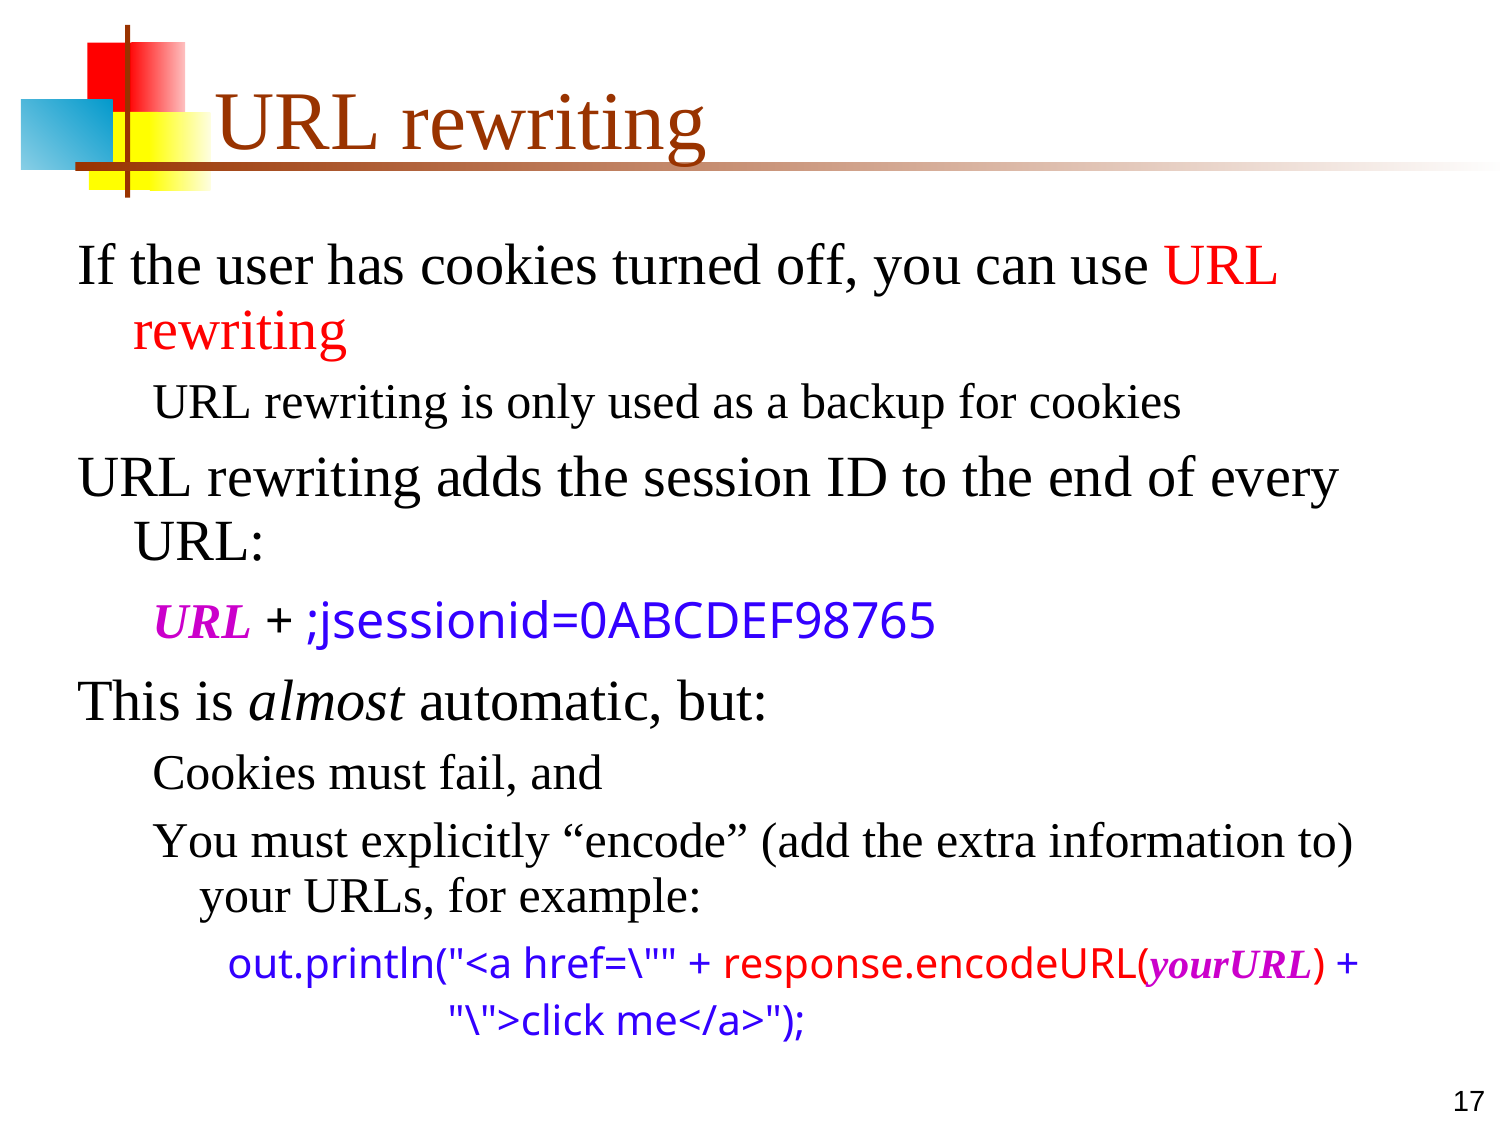

# URL rewriting
If the user has cookies turned off, you can use URL rewriting
URL rewriting is only used as a backup for cookies
URL rewriting adds the session ID to the end of every URL:
URL + ;jsessionid=0ABCDEF98765
This is almost automatic, but:
Cookies must fail, and
You must explicitly “encode” (add the extra information to) your URLs, for example:
out.println("<a href=\"" + response.encodeURL(yourURL) +
 "\">click me</a>");
17